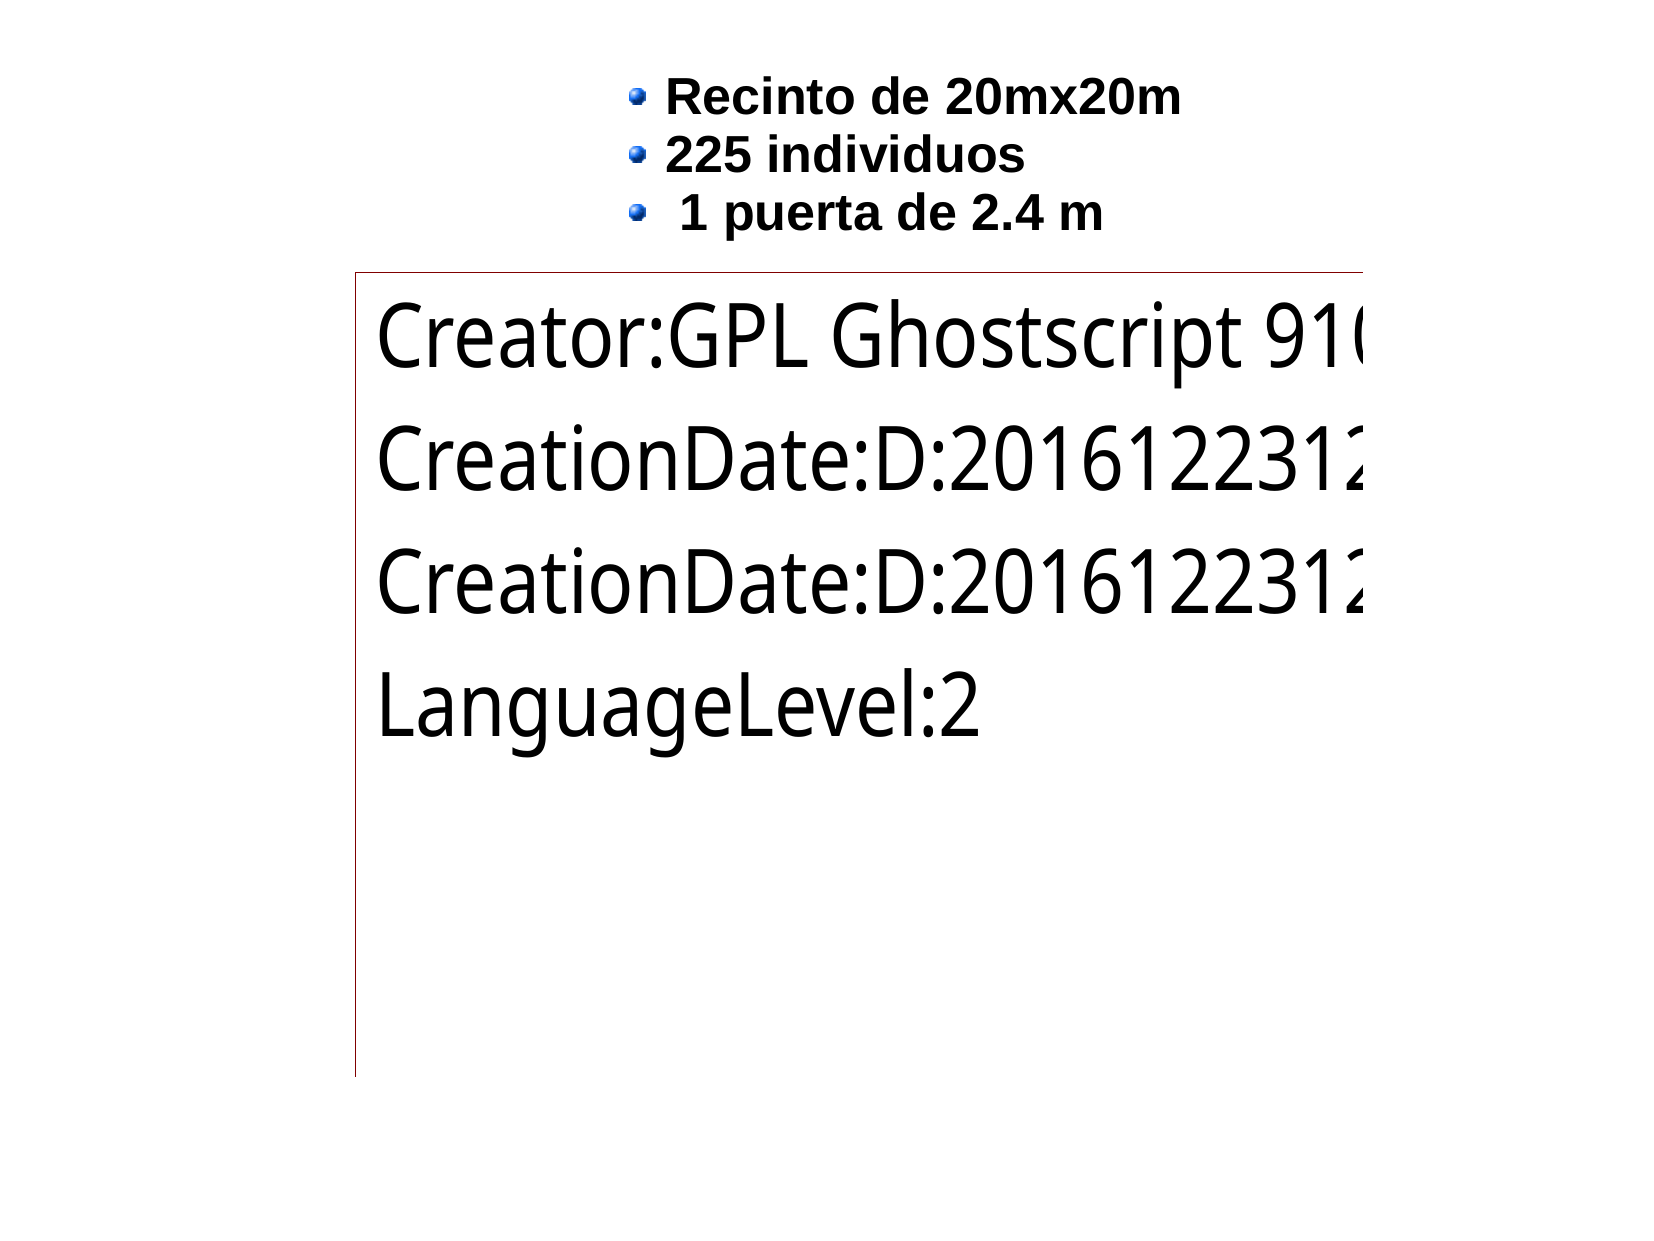

Recinto de 20mx20m
225 individuos
 1 puerta de 2.4 m